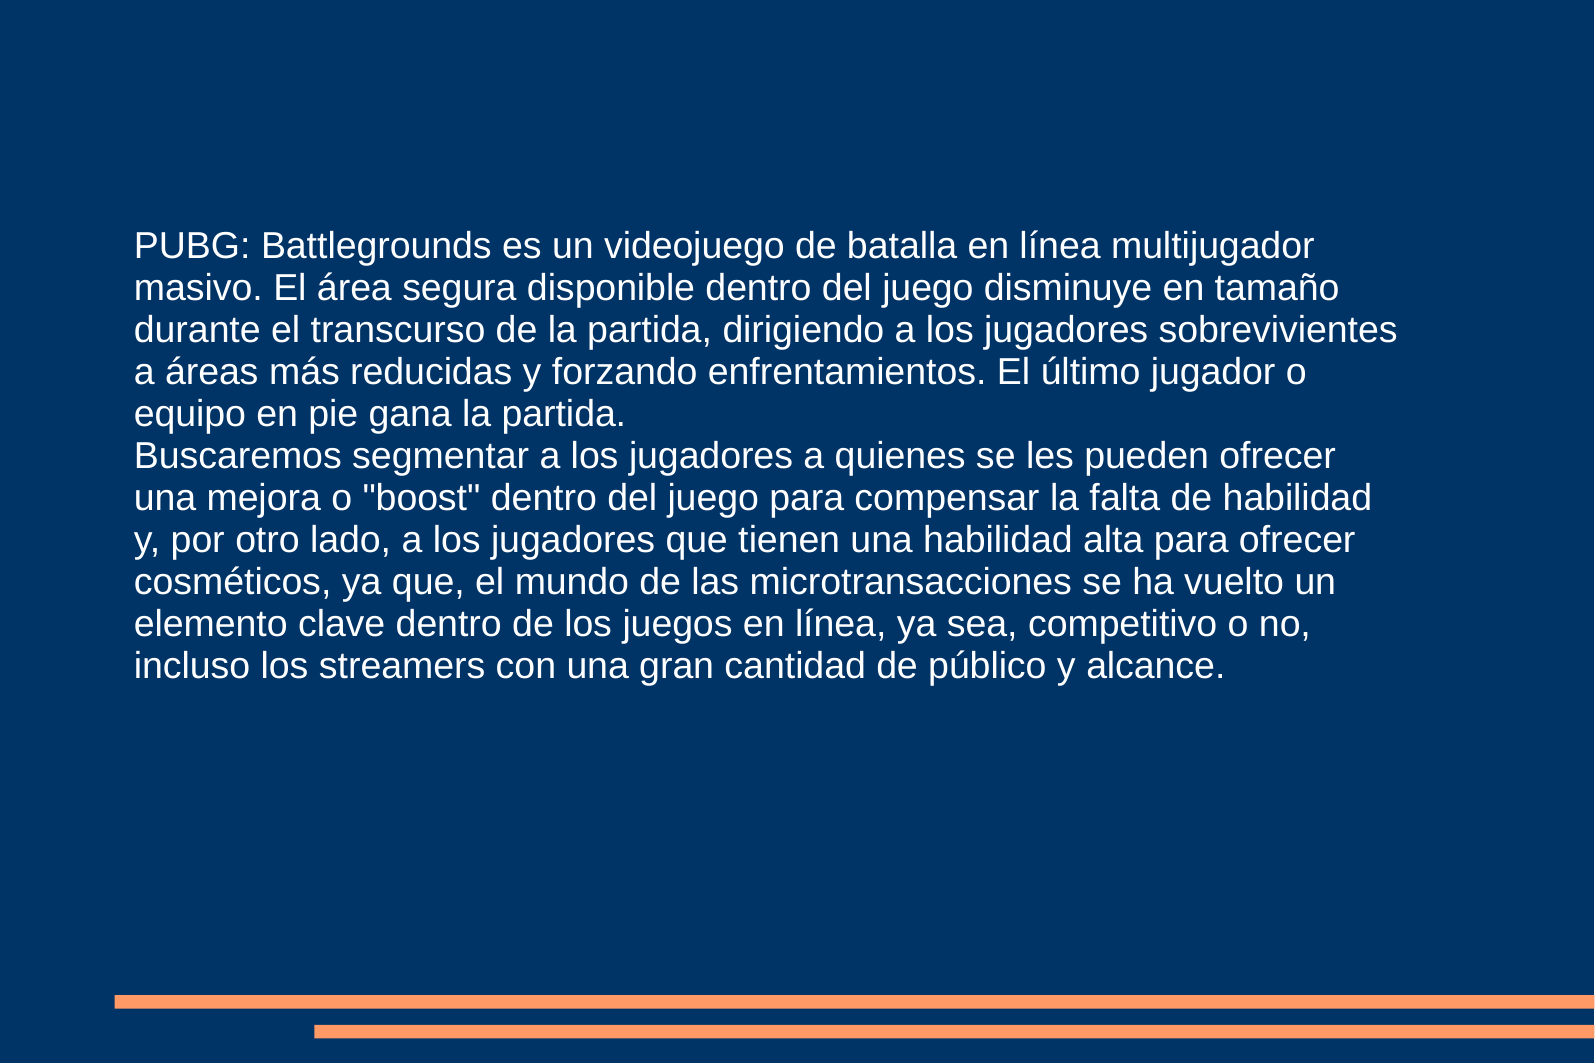

#
PUBG: Battlegrounds es un videojuego de batalla en línea multijugador masivo. El área segura disponible dentro del juego disminuye en tamaño durante el transcurso de la partida, dirigiendo a los jugadores sobrevivientes a áreas más reducidas y forzando enfrentamientos. El último jugador o equipo en pie gana la partida.
Buscaremos segmentar a los jugadores a quienes se les pueden ofrecer una mejora o "boost" dentro del juego para compensar la falta de habilidad y, por otro lado, a los jugadores que tienen una habilidad alta para ofrecer cosméticos, ya que, el mundo de las microtransacciones se ha vuelto un elemento clave dentro de los juegos en línea, ya sea, competitivo o no, incluso los streamers con una gran cantidad de público y alcance.